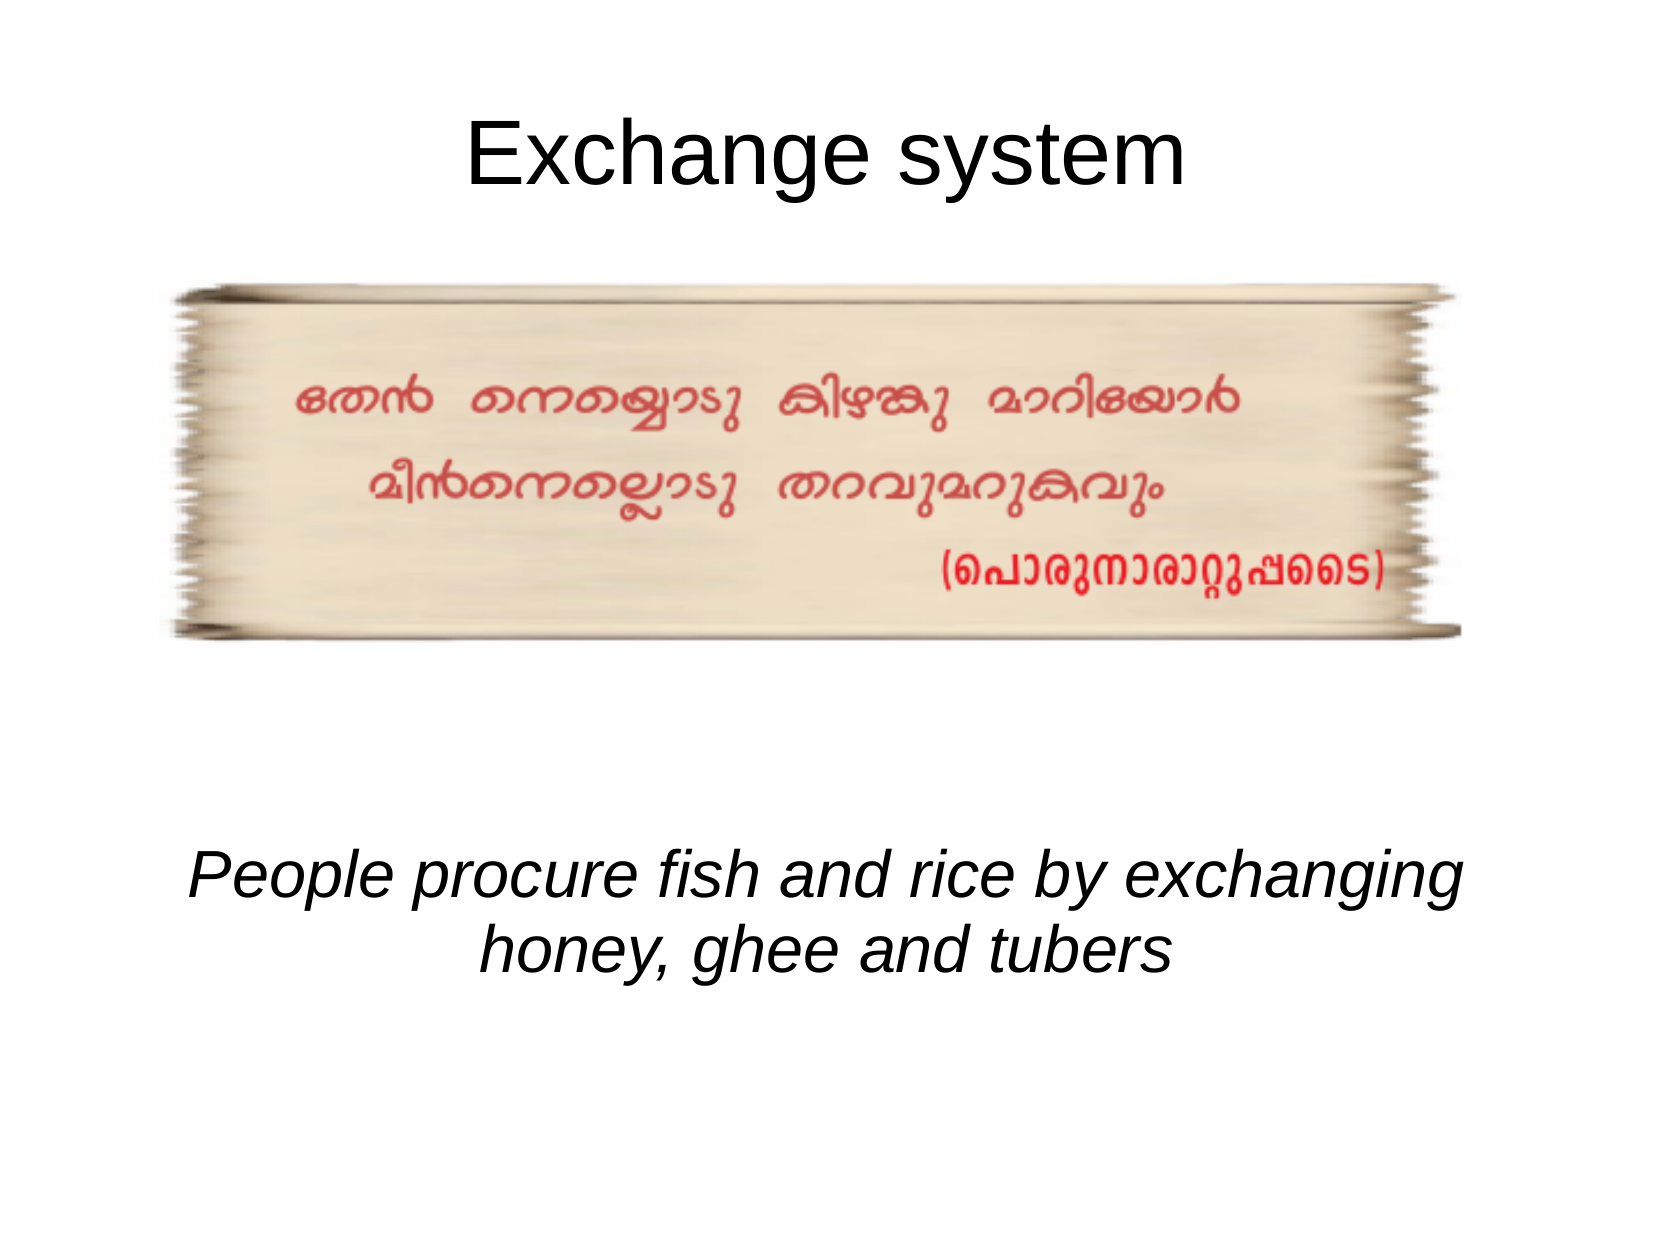

# Exchange system
People procure fish and rice by exchanging
honey, ghee and tubers